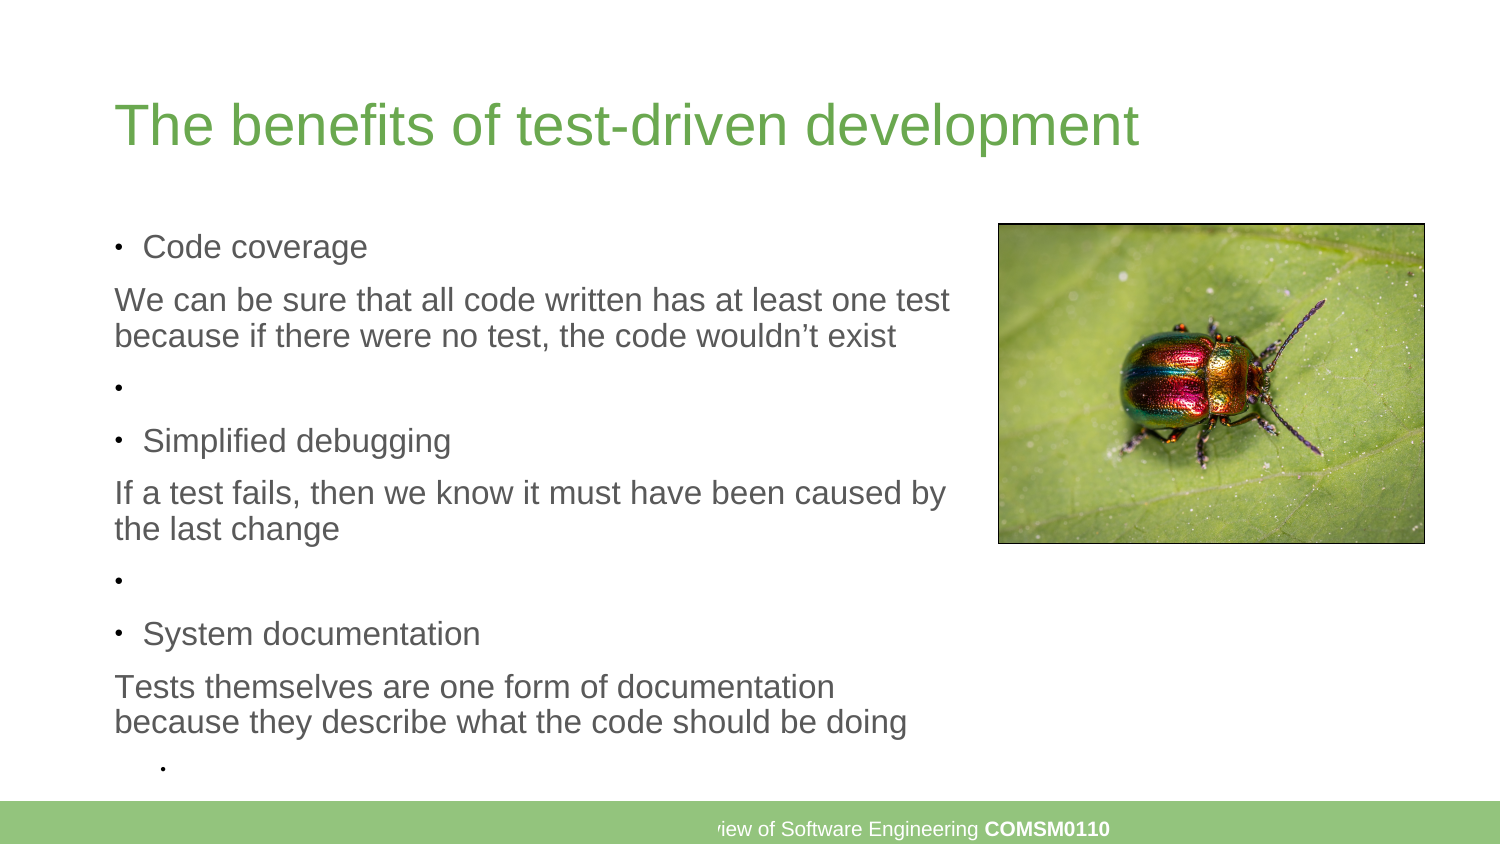

# The benefits of test-driven development
Code coverage
We can be sure that all code written has at least one test because if there were no test, the code wouldn’t exist
Simplified debugging
If a test fails, then we know it must have been caused by the last change
System documentation
Tests themselves are one form of documentation because they describe what the code should be doing